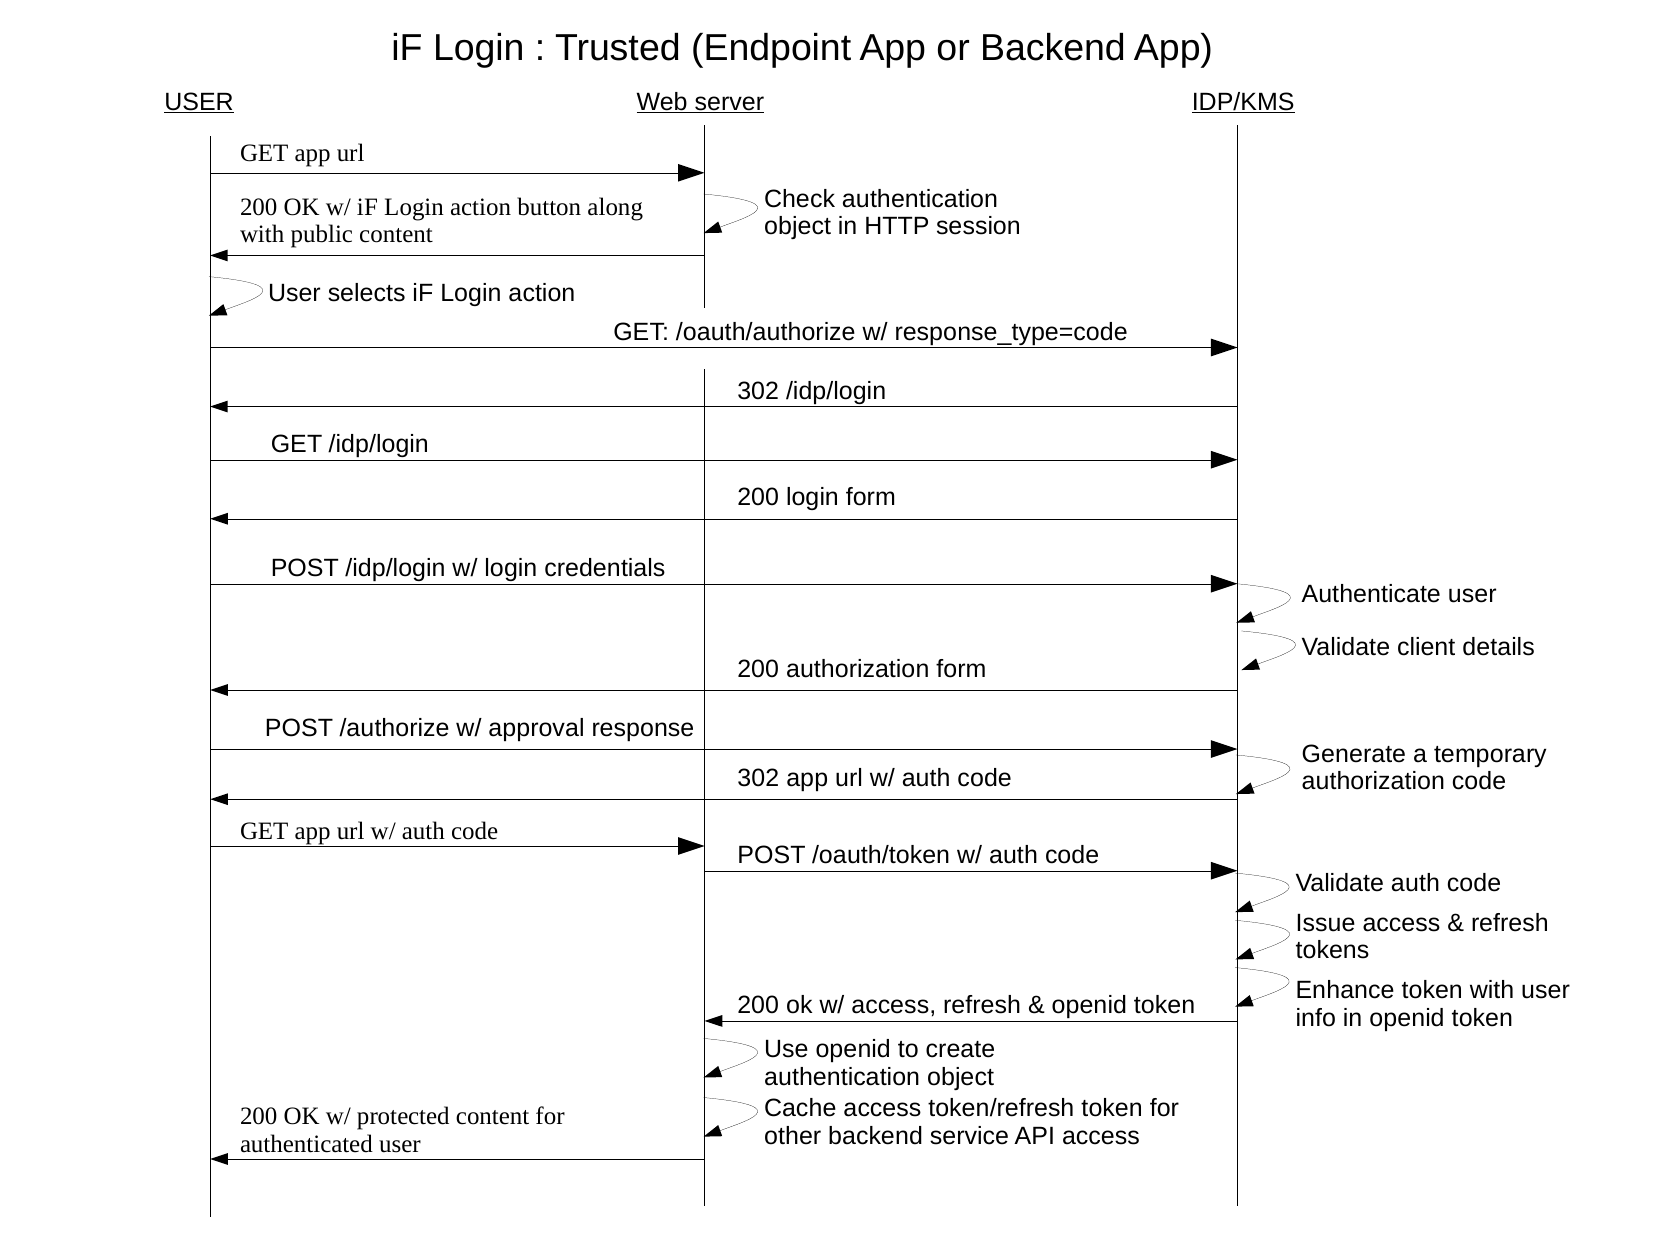

iF Login : Trusted (Endpoint App or Backend App)
USER
Web server
IDP/KMS
GET app url
Check authentication object in HTTP session
200 OK w/ iF Login action button along with public content
User selects iF Login action
GET: /oauth/authorize w/ response_type=code
302 /idp/login
GET /idp/login
200 login form
POST /idp/login w/ login credentials
Authenticate user
Validate client details
200 authorization form
POST /authorize w/ approval response
Generate a temporary authorization code
302 app url w/ auth code
GET app url w/ auth code
POST /oauth/token w/ auth code
Validate auth code
Issue access & refresh tokens
Enhance token with user info in openid token
200 ok w/ access, refresh & openid token
Use openid to create authentication object
Cache access token/refresh token for other backend service API access
200 OK w/ protected content for authenticated user